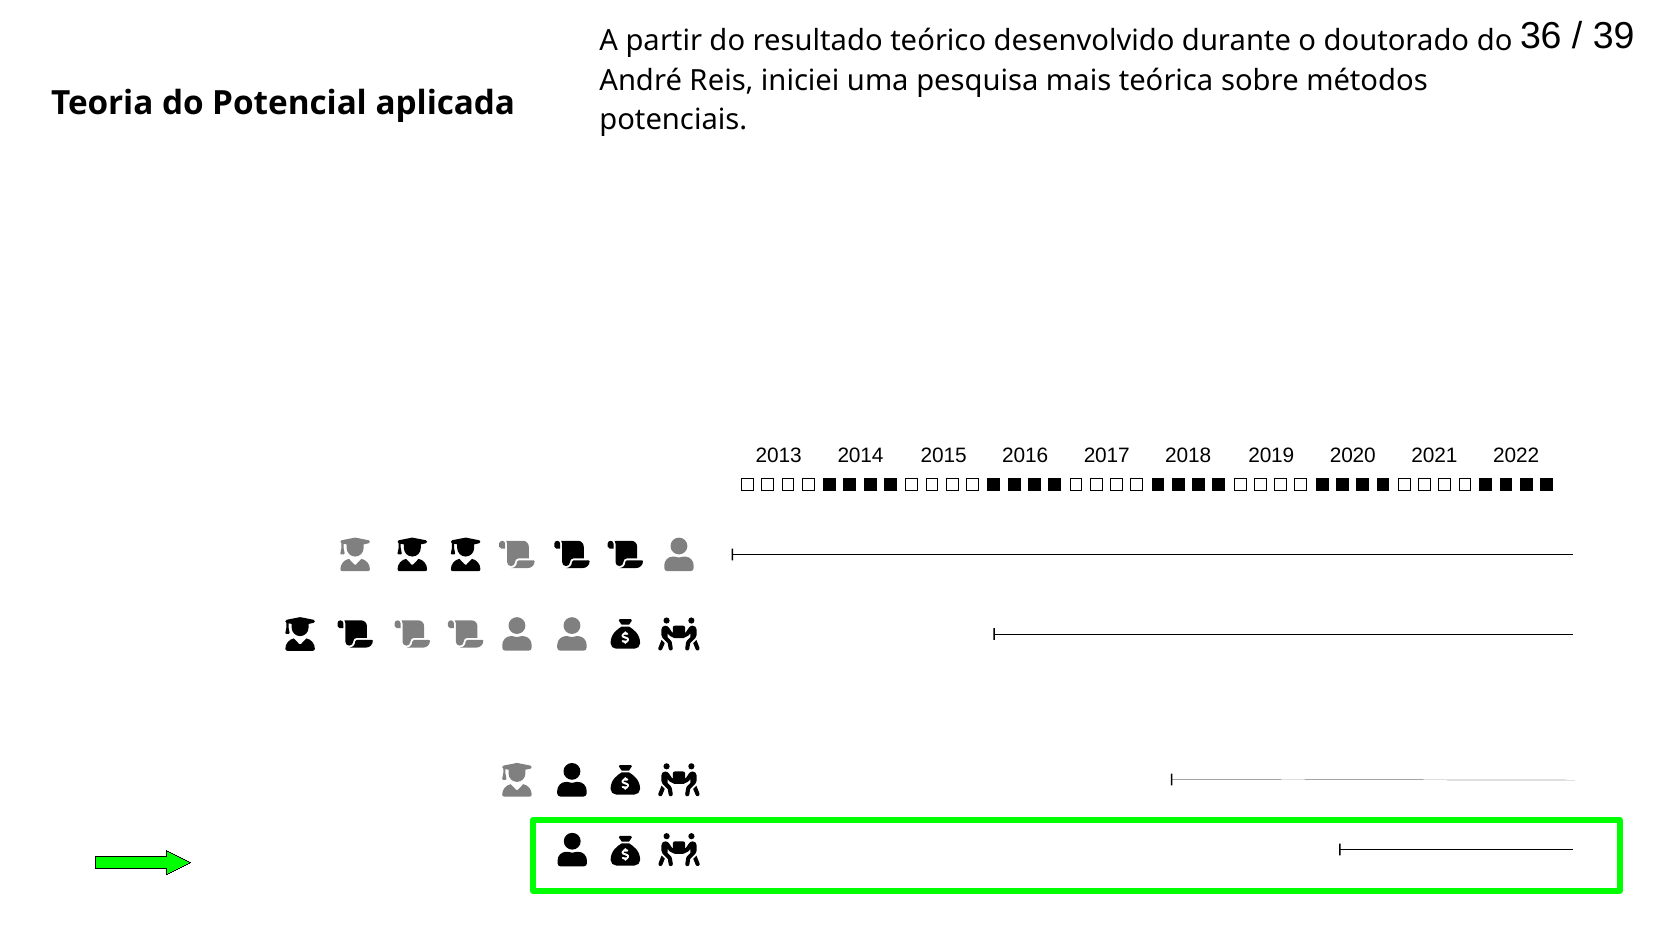

Teoria do Potencial aplicada
A partir do resultado teórico desenvolvido durante o doutorado do André Reis, iniciei uma pesquisa mais teórica sobre métodos potenciais.
2013
2014
2015
2016
2017
2018
2019
2020
2021
2022